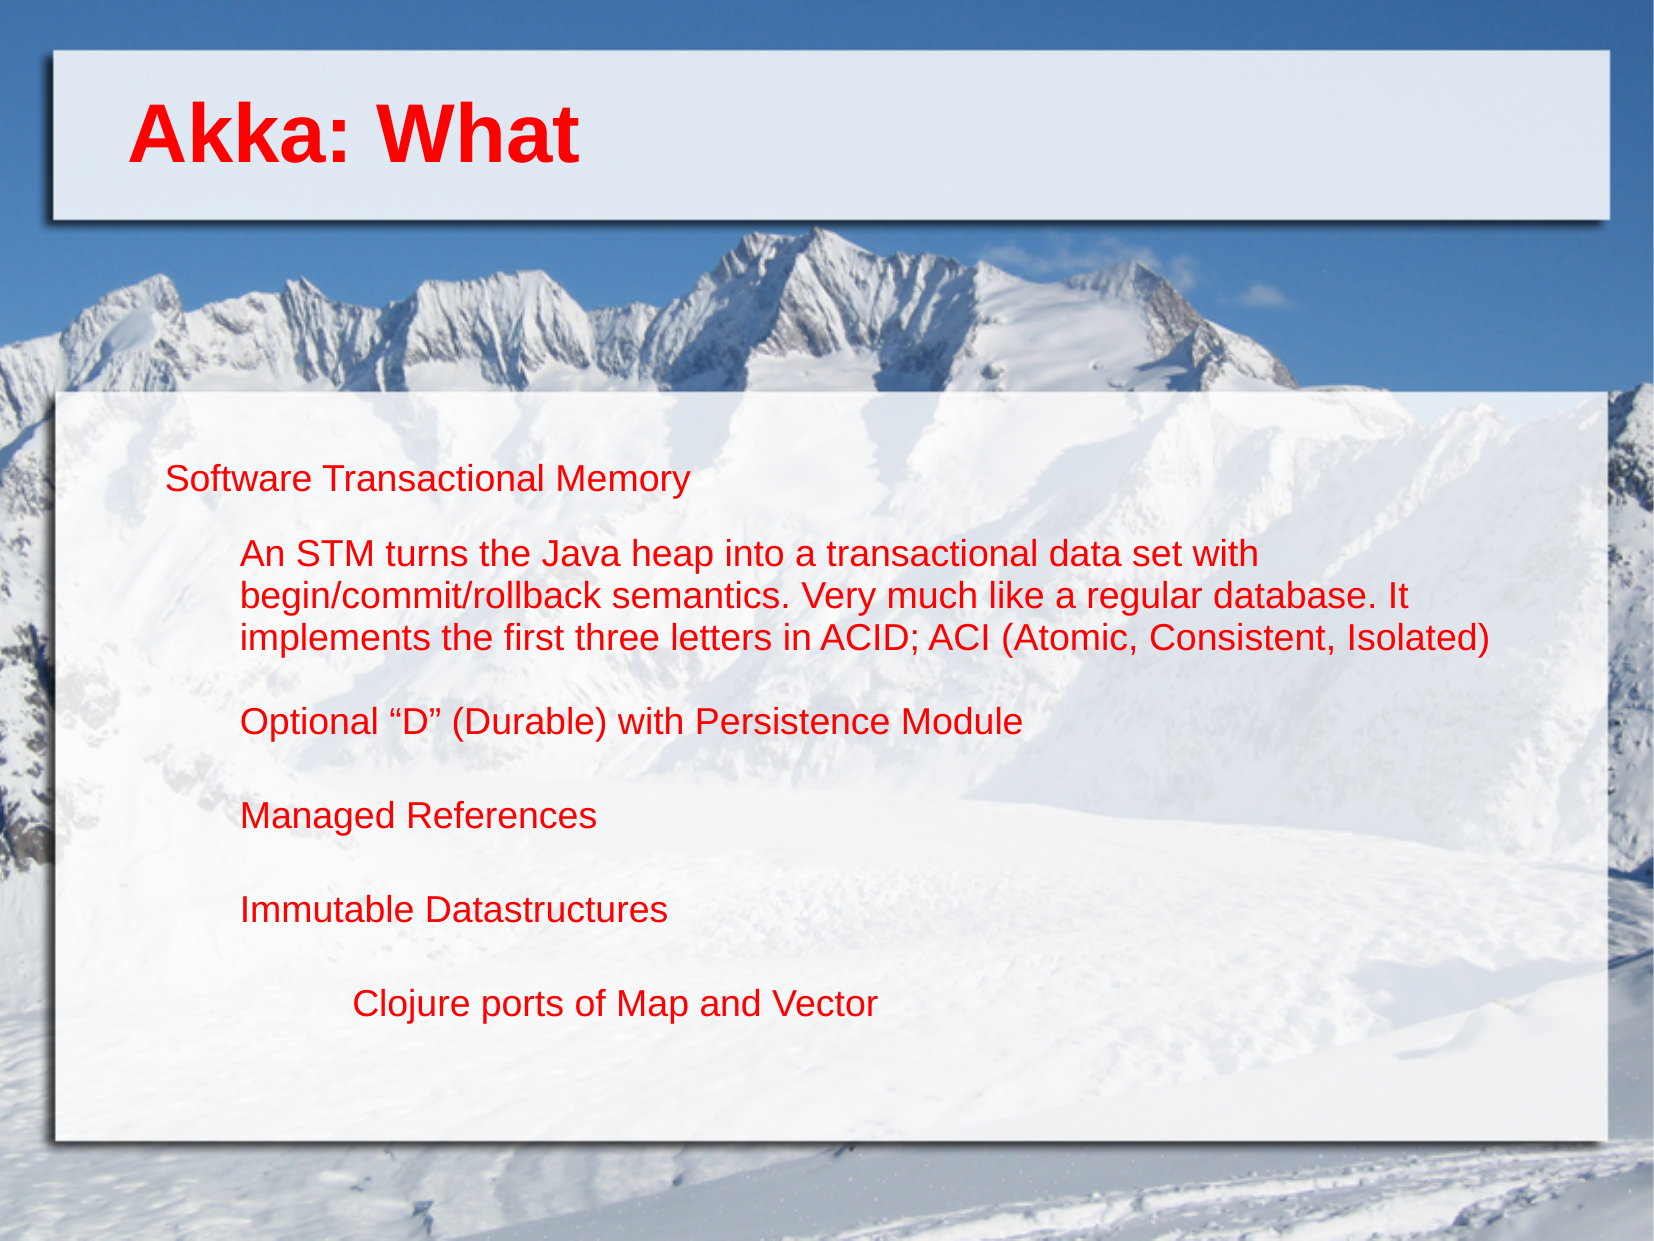

Akka: What
Software Transactional Memory
An STM turns the Java heap into a transactional data set with begin/commit/rollback semantics. Very much like a regular database. It implements the first three letters in ACID; ACI (Atomic, Consistent, Isolated)
Optional “D” (Durable) with Persistence Module
Managed References
Immutable Datastructures
Clojure ports of Map and Vector